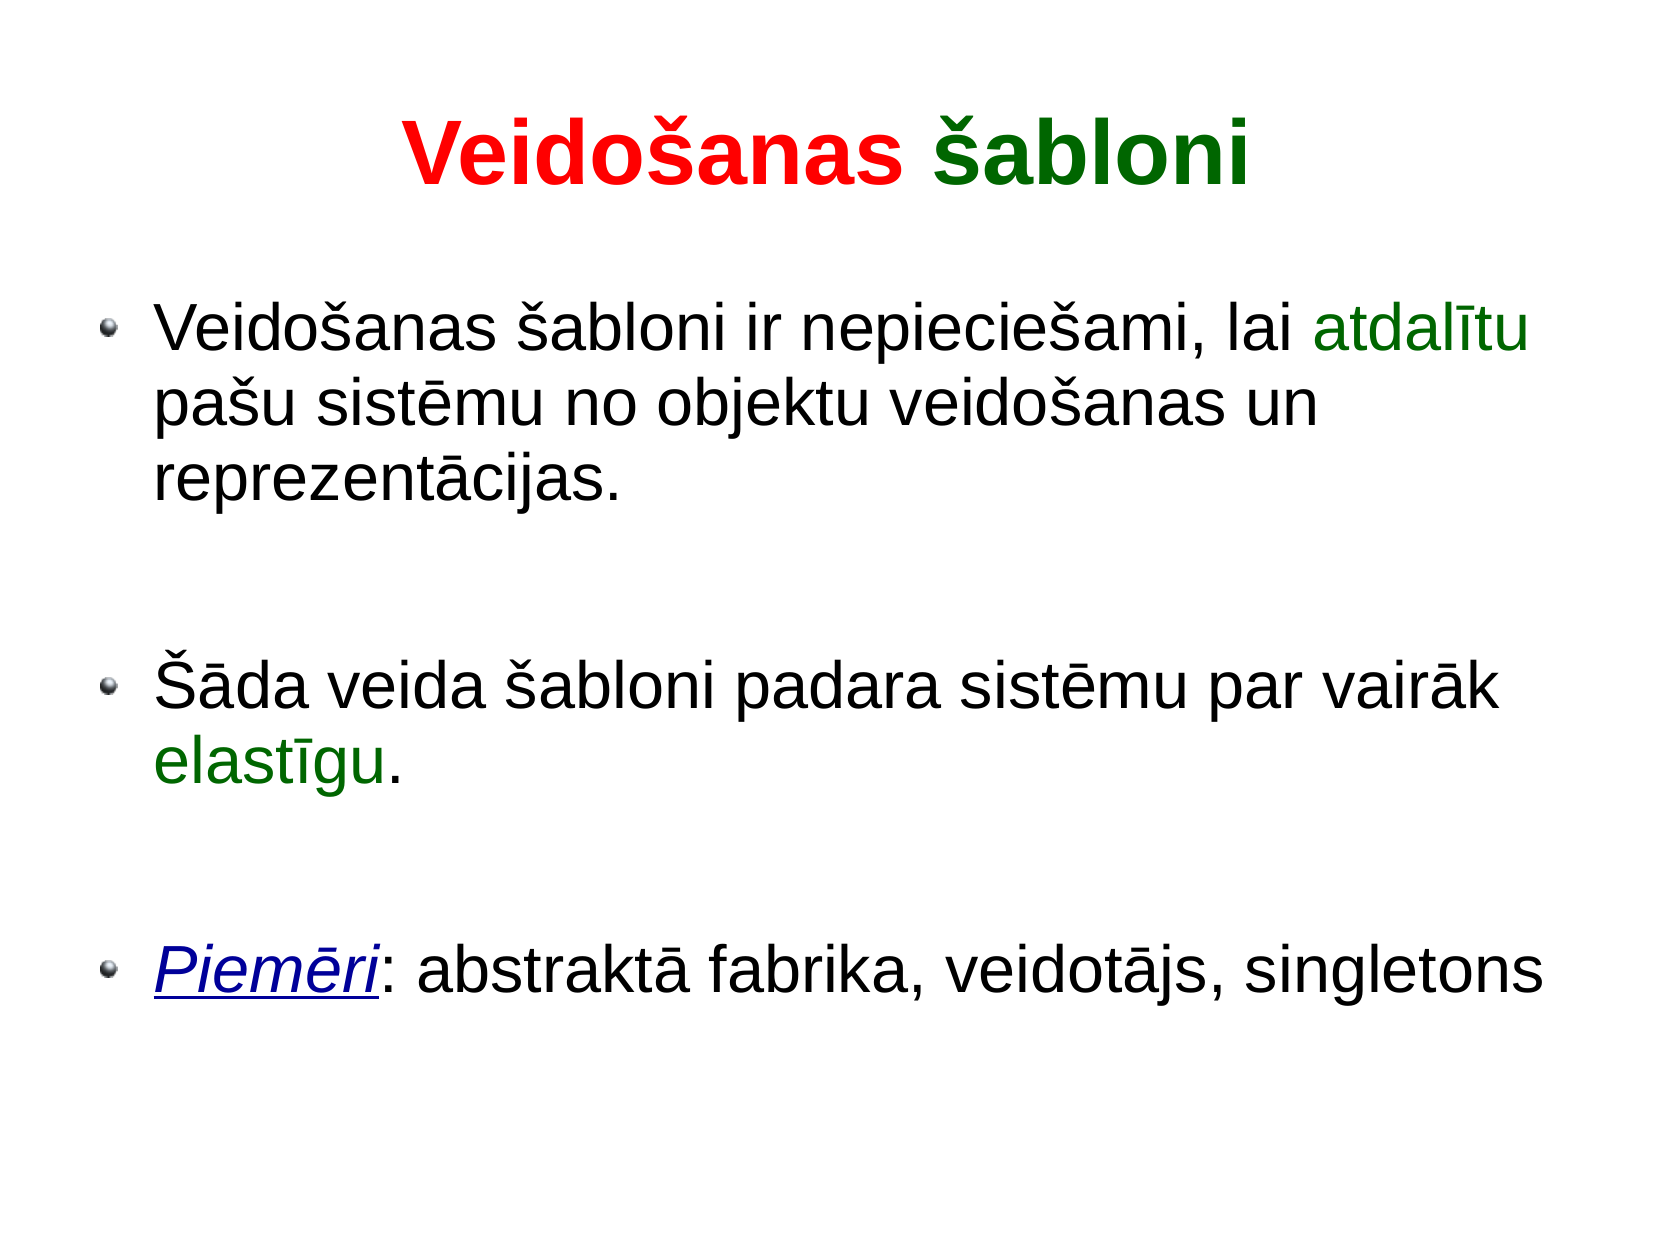

# Veidošanas šabloni
Veidošanas šabloni ir nepieciešami, lai atdalītu pašu sistēmu no objektu veidošanas un reprezentācijas.
Šāda veida šabloni padara sistēmu par vairāk elastīgu.
Piemēri: abstraktā fabrika, veidotājs, singletons